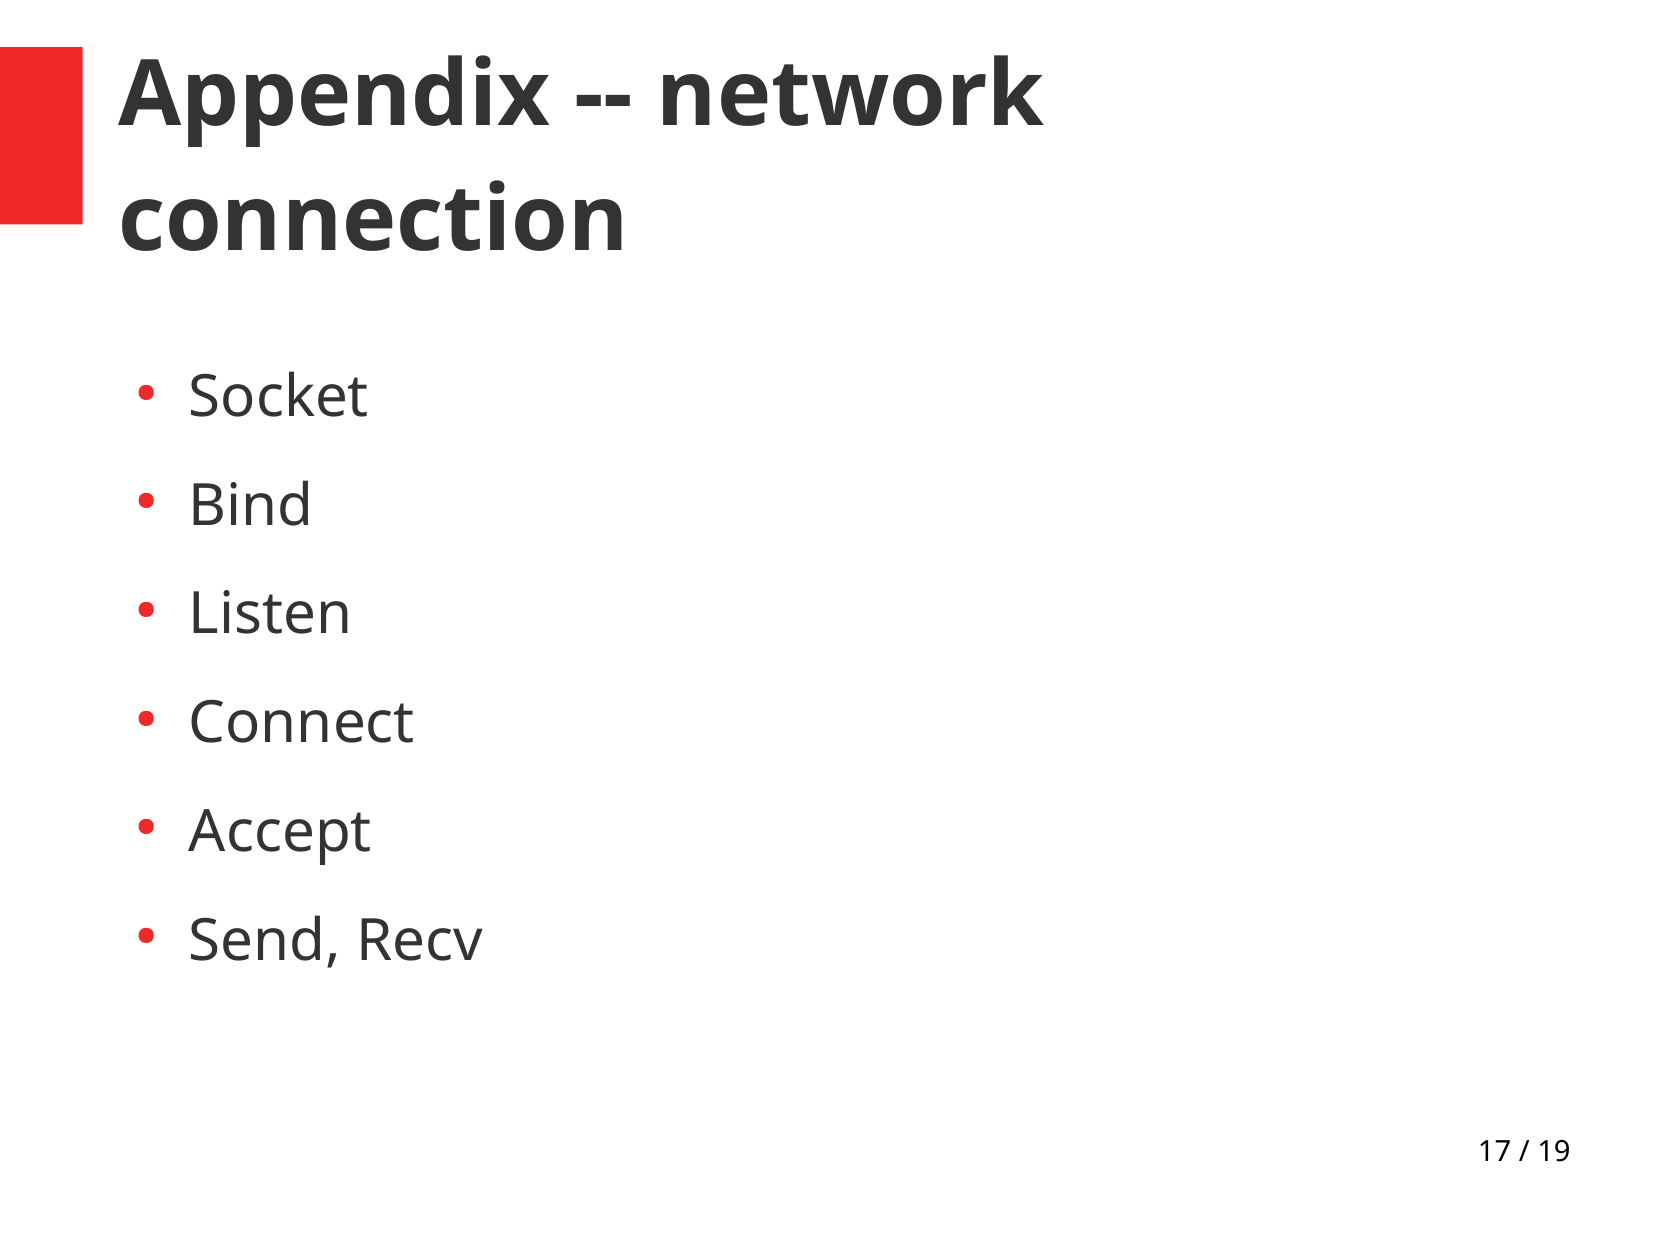

# Appendix -- network connection
Socket
Bind
Listen
Connect
Accept
Send, Recv
17